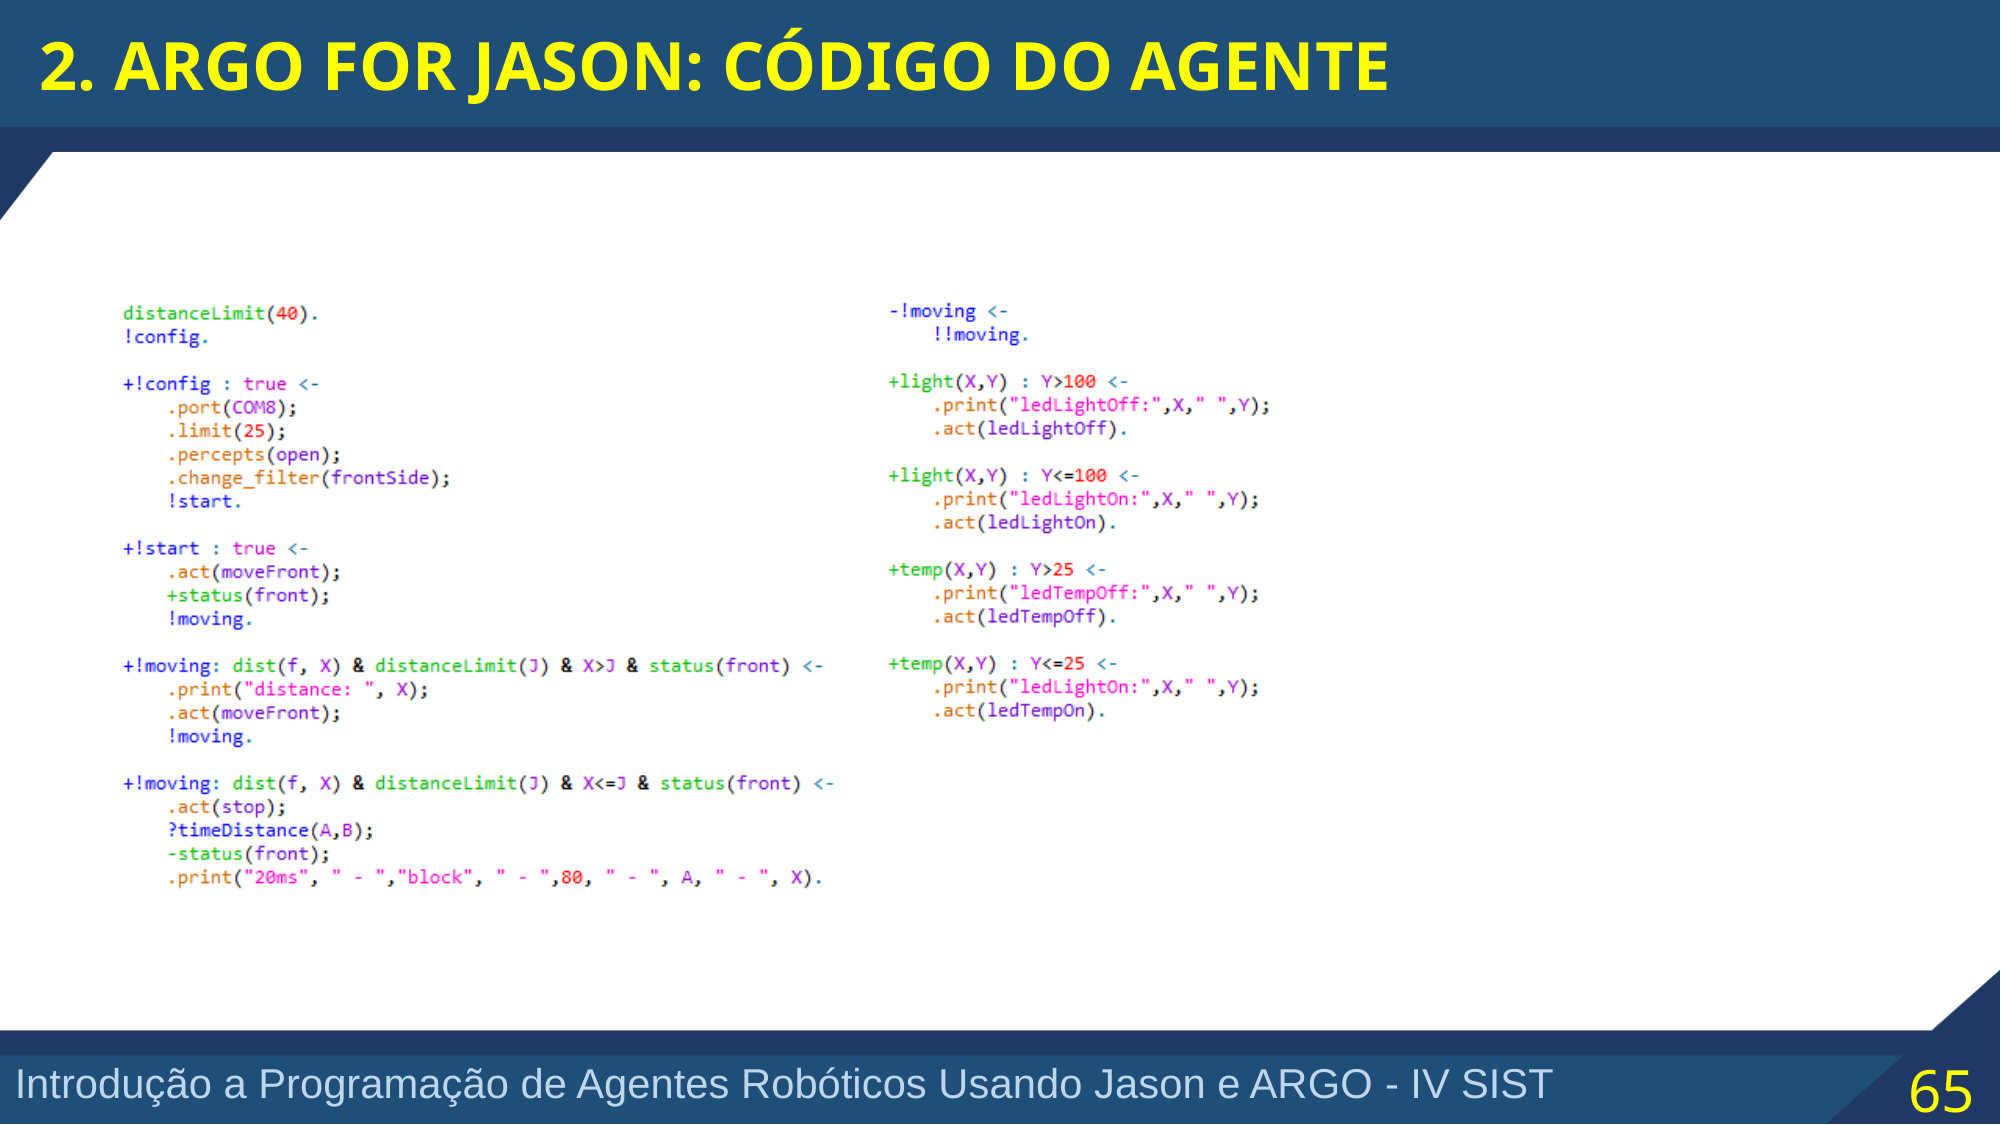

2. ARGO FOR JASON: CÓDIGO DO AGENTE